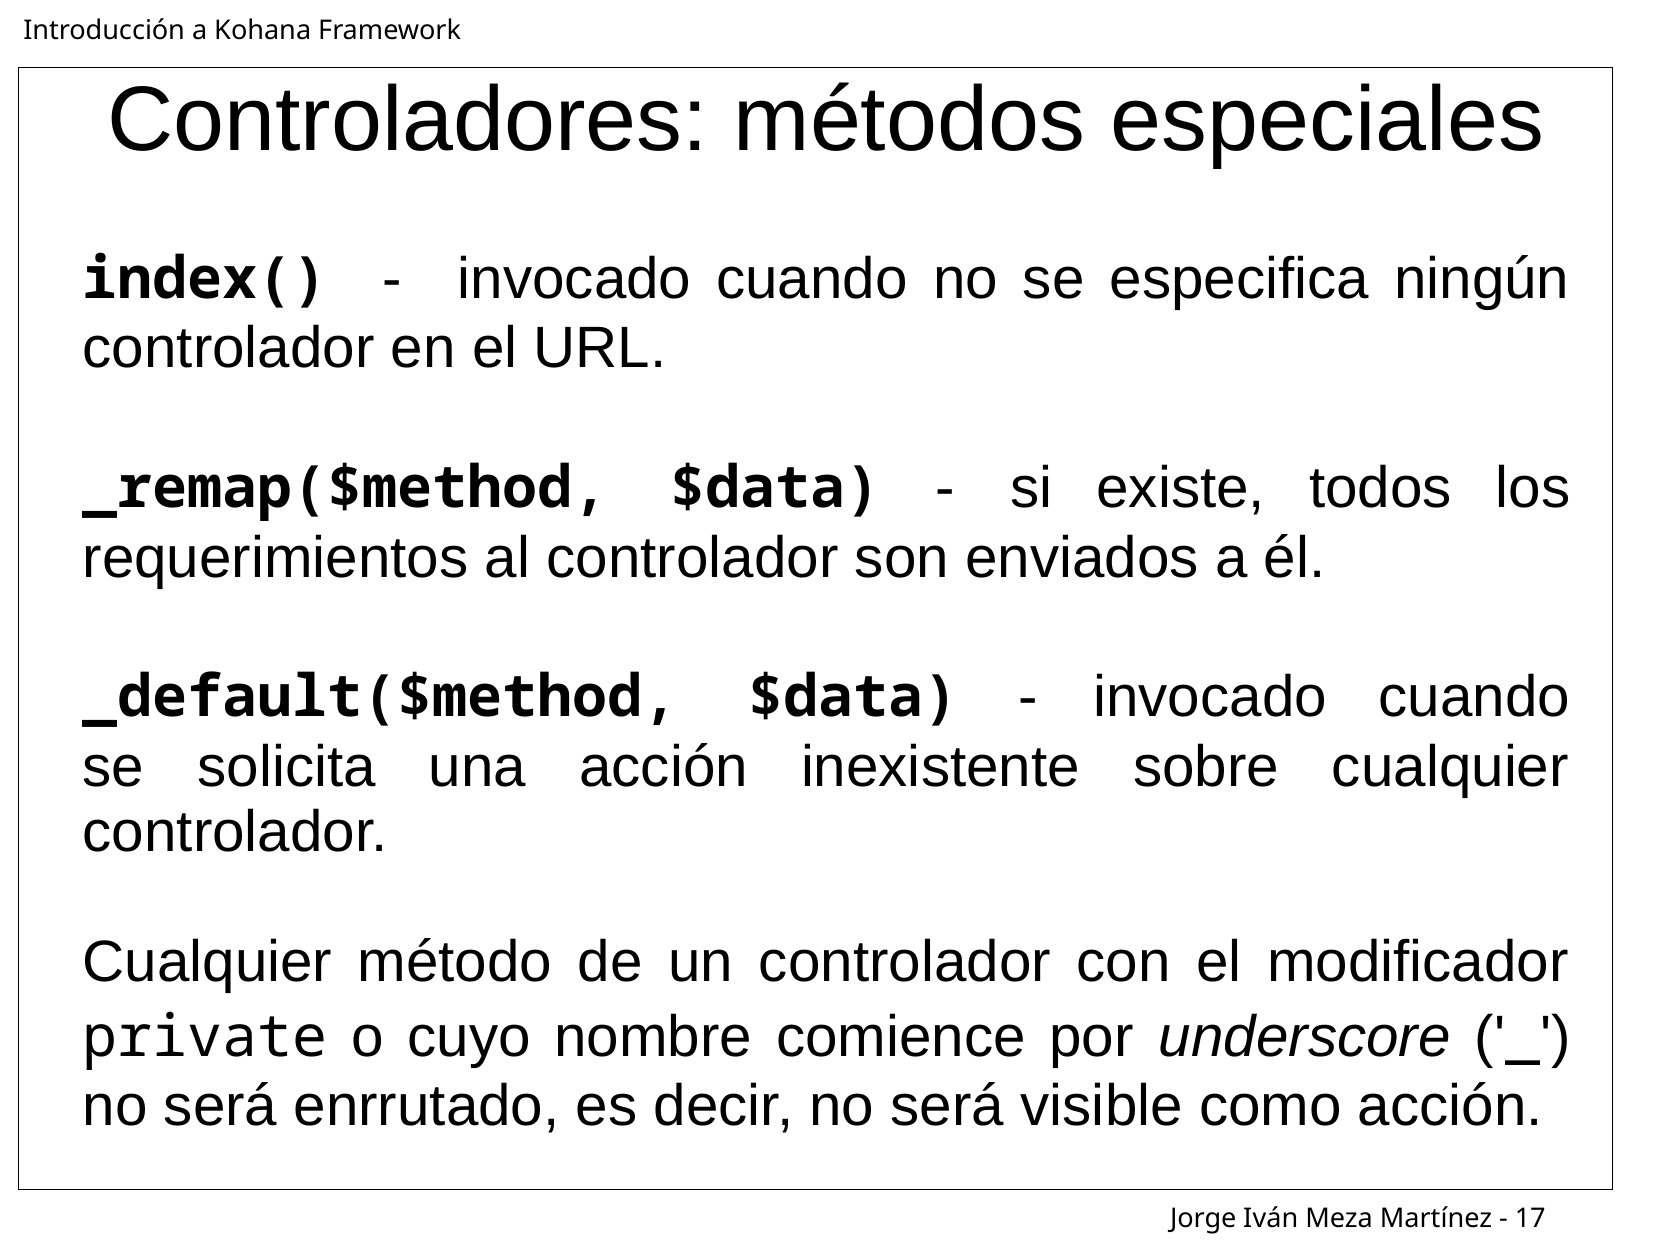

# Controladores: métodos especiales
index()	-	invocado cuando no se especifica ningún controlador en el URL.
_remap($method, $data)	-	si existe, todos los requerimientos al controlador son enviados a él.
_default($method, $data)	-	invocado cuando se solicita una acción inexistente sobre cualquier controlador.
Cualquier método de un controlador con el modificador private o cuyo nombre comience por underscore ('_') no será enrrutado, es decir, no será visible como acción.